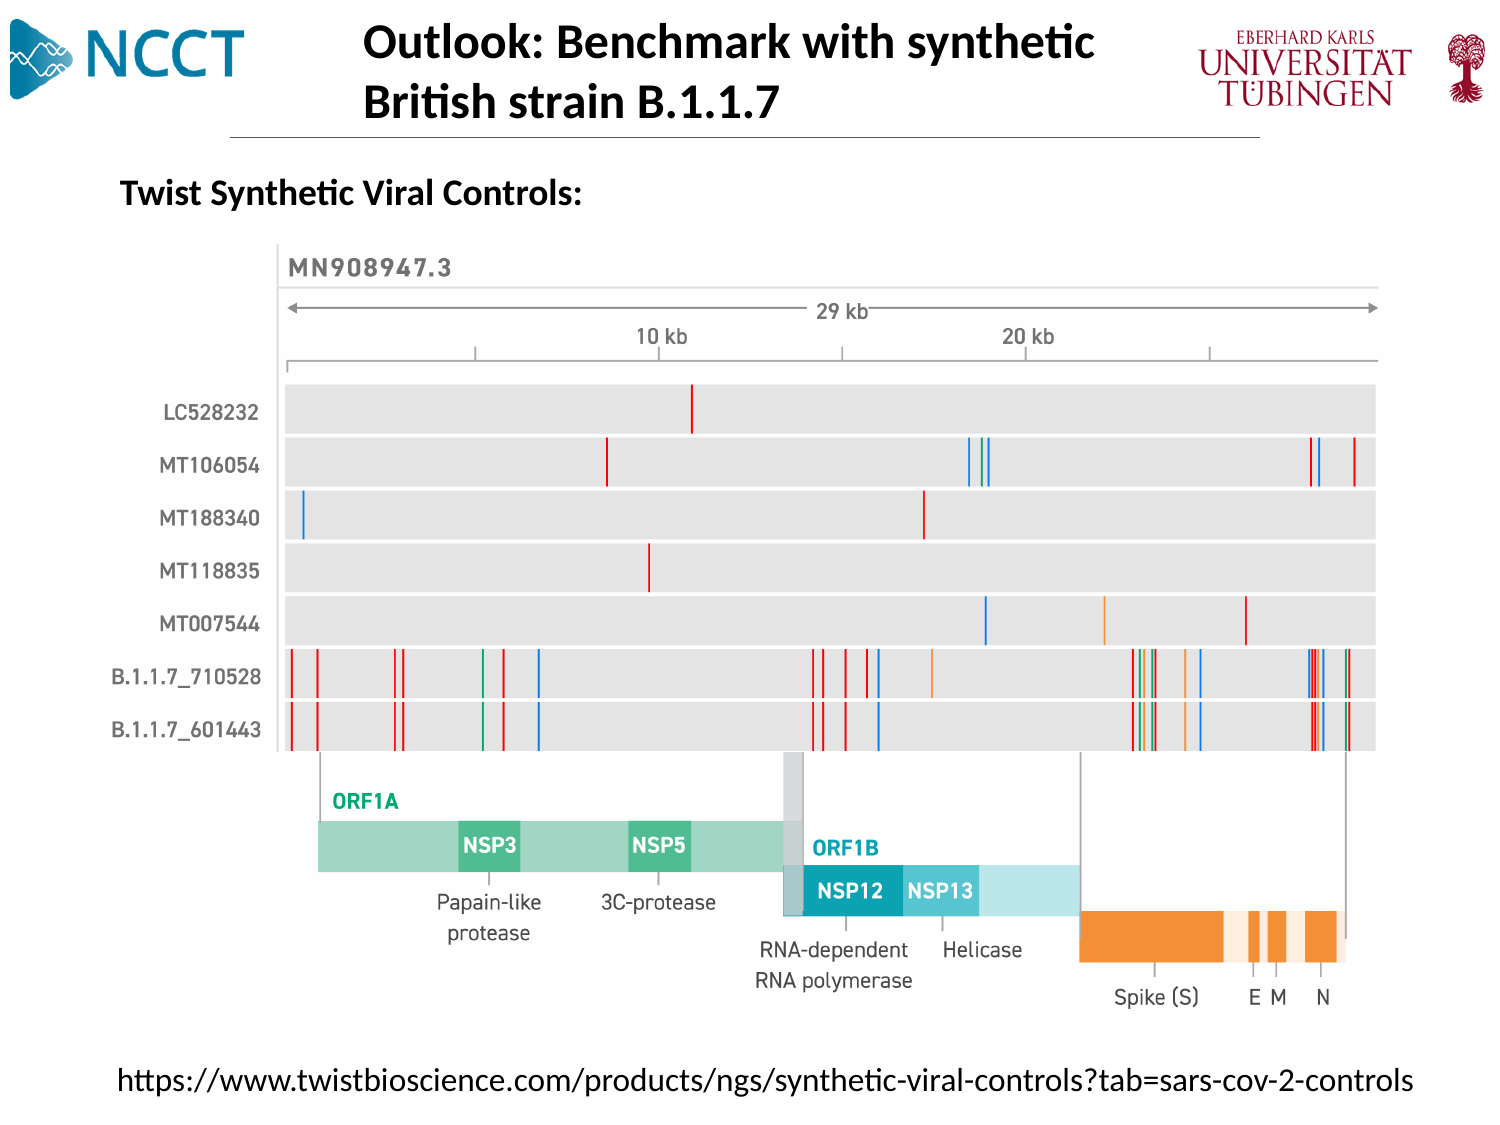

Outlook: Benchmark with synthetic British strain B.1.1.7
Twist Synthetic Viral Controls:
https://www.twistbioscience.com/products/ngs/synthetic-viral-controls?tab=sars-cov-2-controls